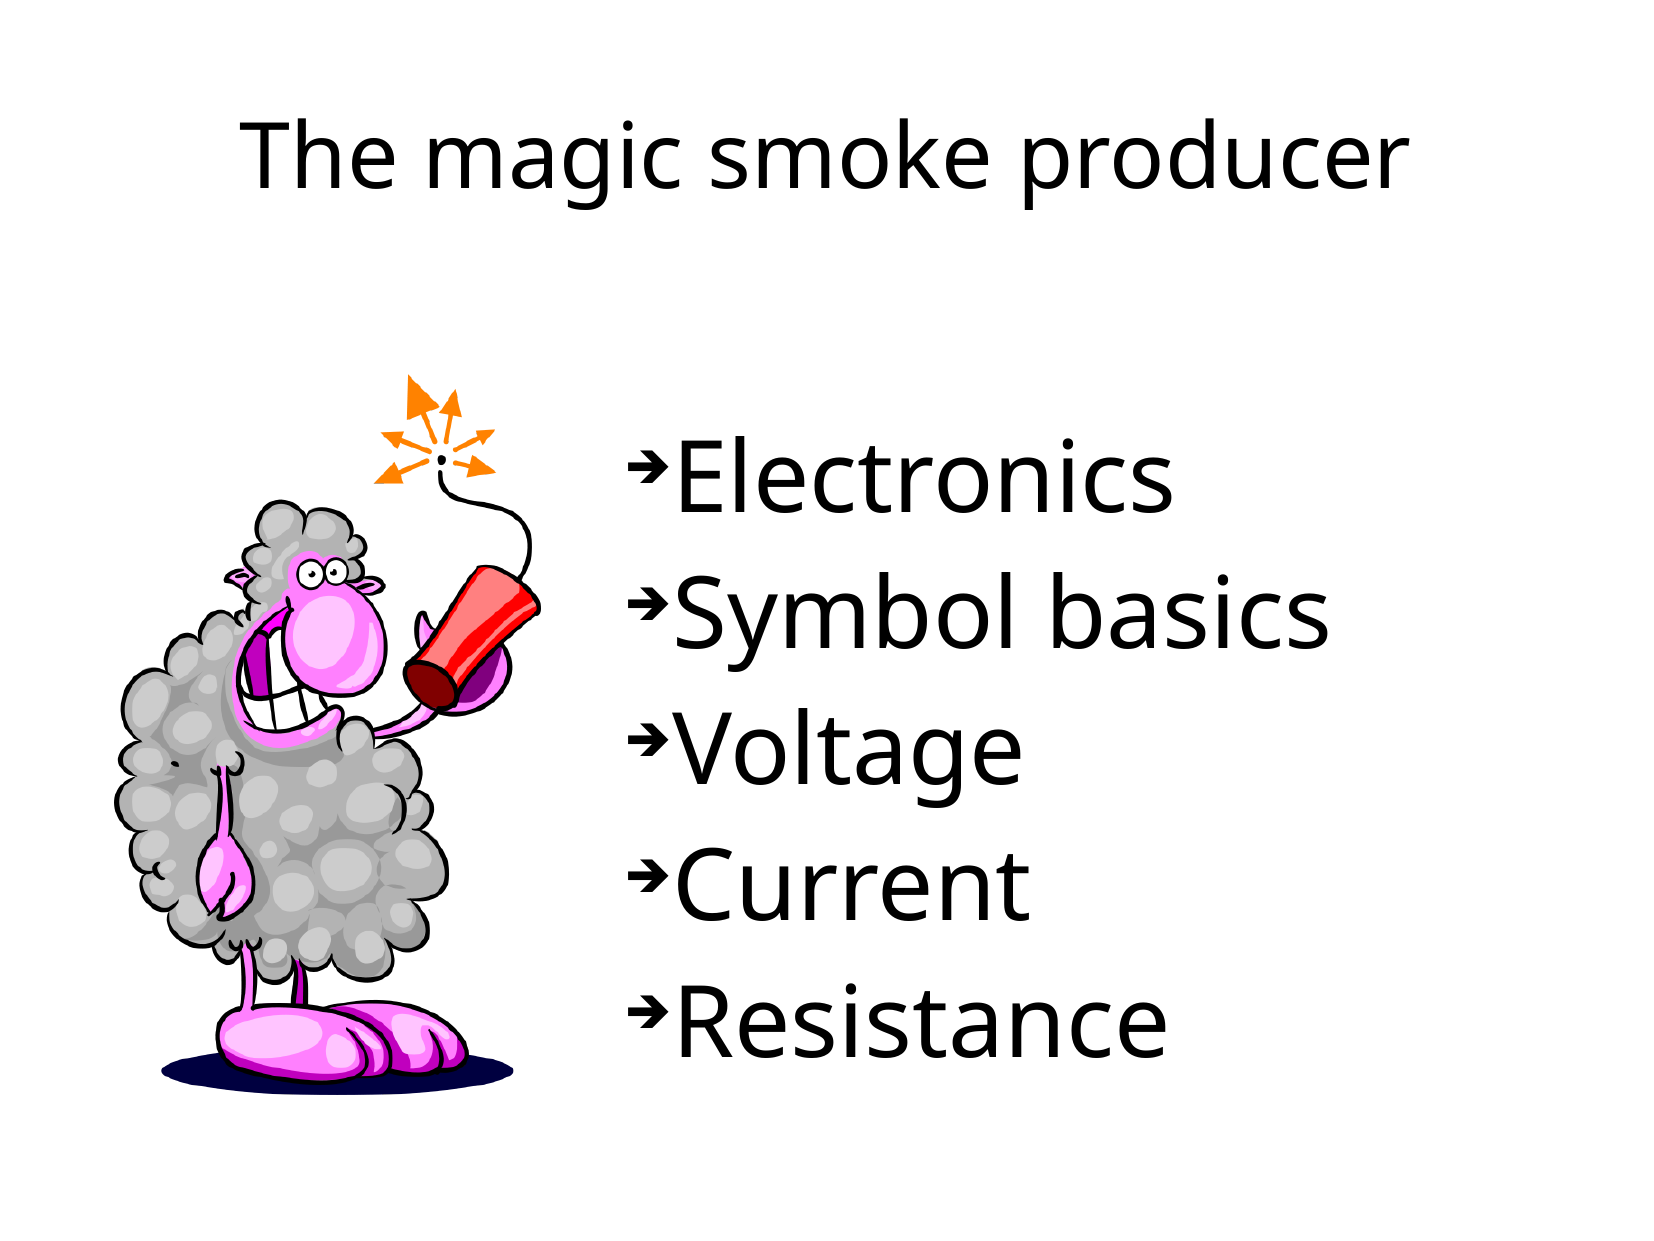

# The magic smoke producer
Electronics
Symbol basics
Voltage
Current
Resistance